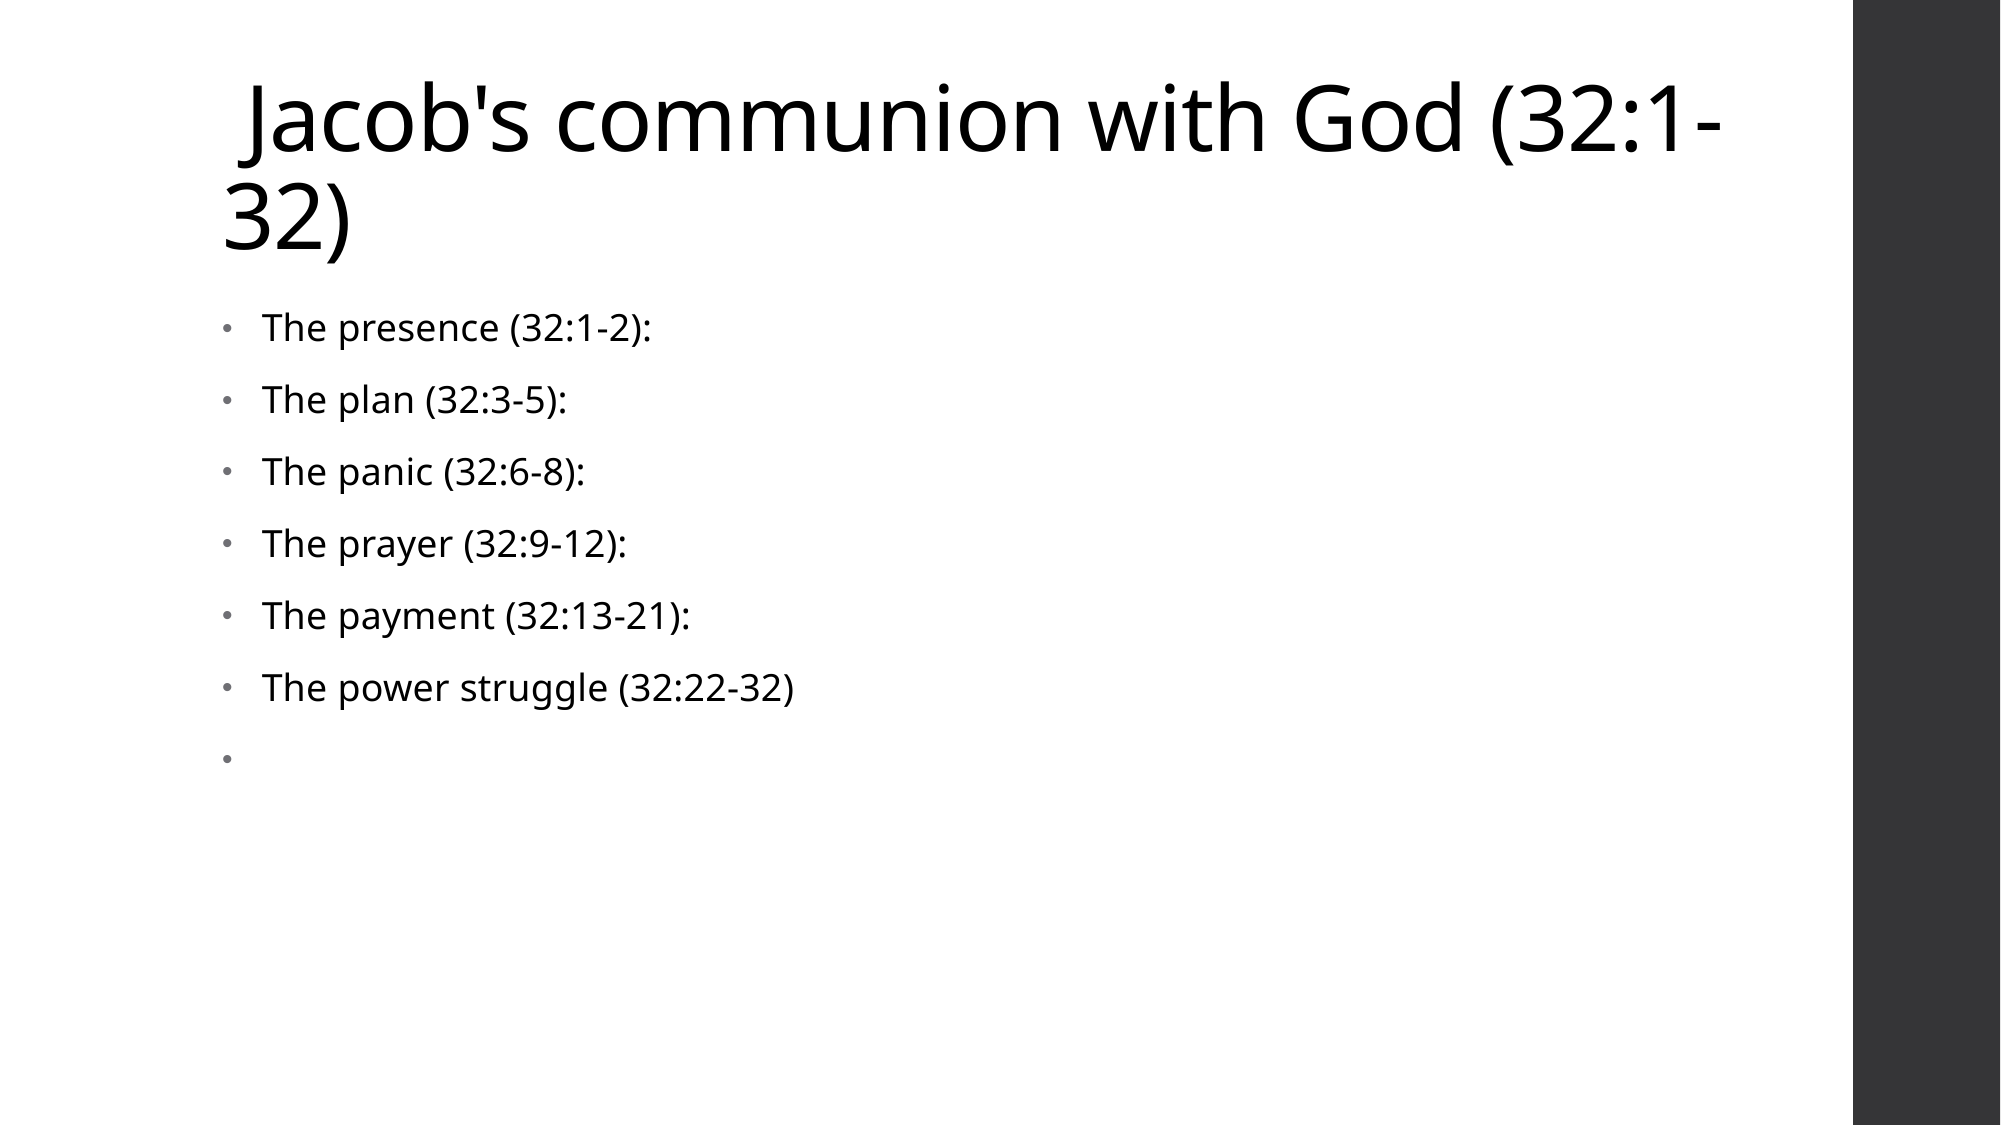

# Jacob's communion with God (32:1-32)
 The presence (32:1-2):
 The plan (32:3-5):
 The panic (32:6-8):
 The prayer (32:9-12):
 The payment (32:13-21):
 The power struggle (32:22-32)